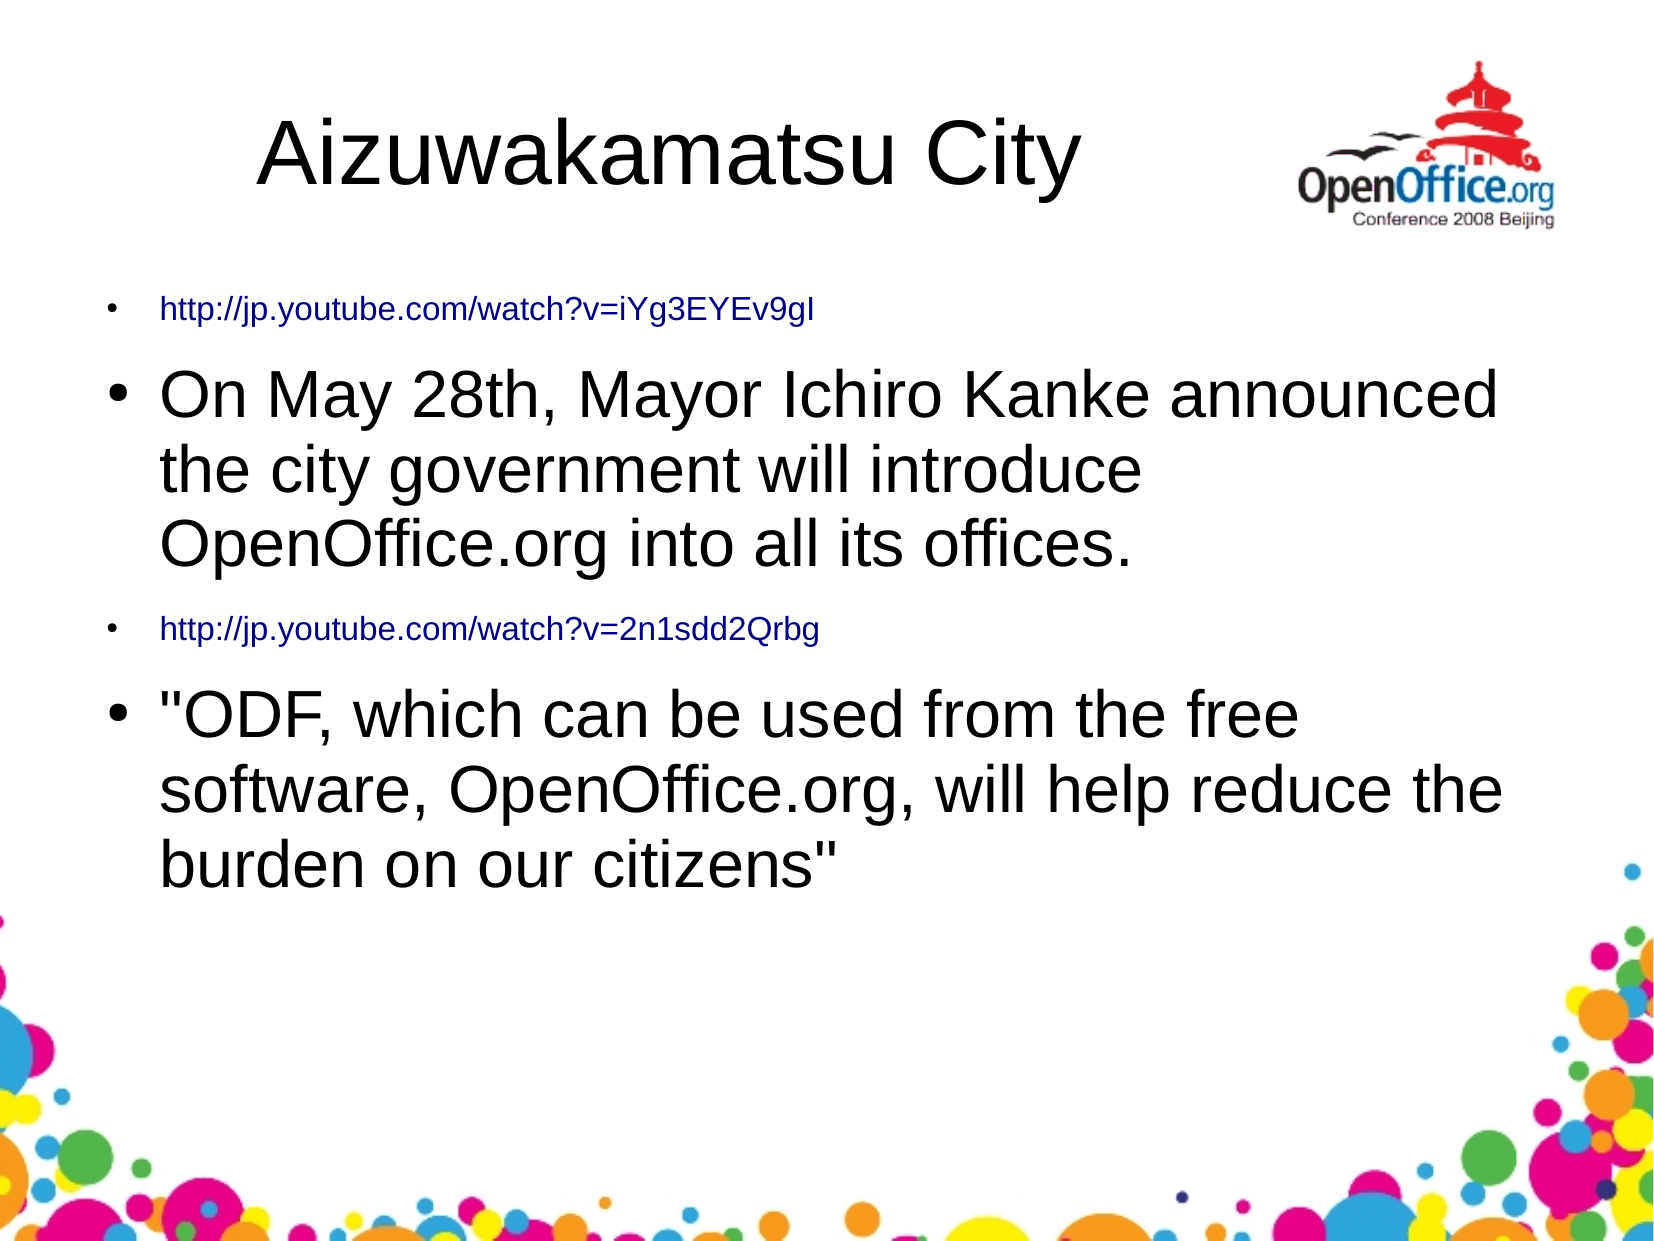

# Aizuwakamatsu City
http://jp.youtube.com/watch?v=iYg3EYEv9gI
On May 28th, Mayor Ichiro Kanke announced the city government will introduce OpenOffice.org into all its offices.
http://jp.youtube.com/watch?v=2n1sdd2Qrbg
"ODF, which can be used from the free software, OpenOffice.org, will help reduce the burden on our citizens"